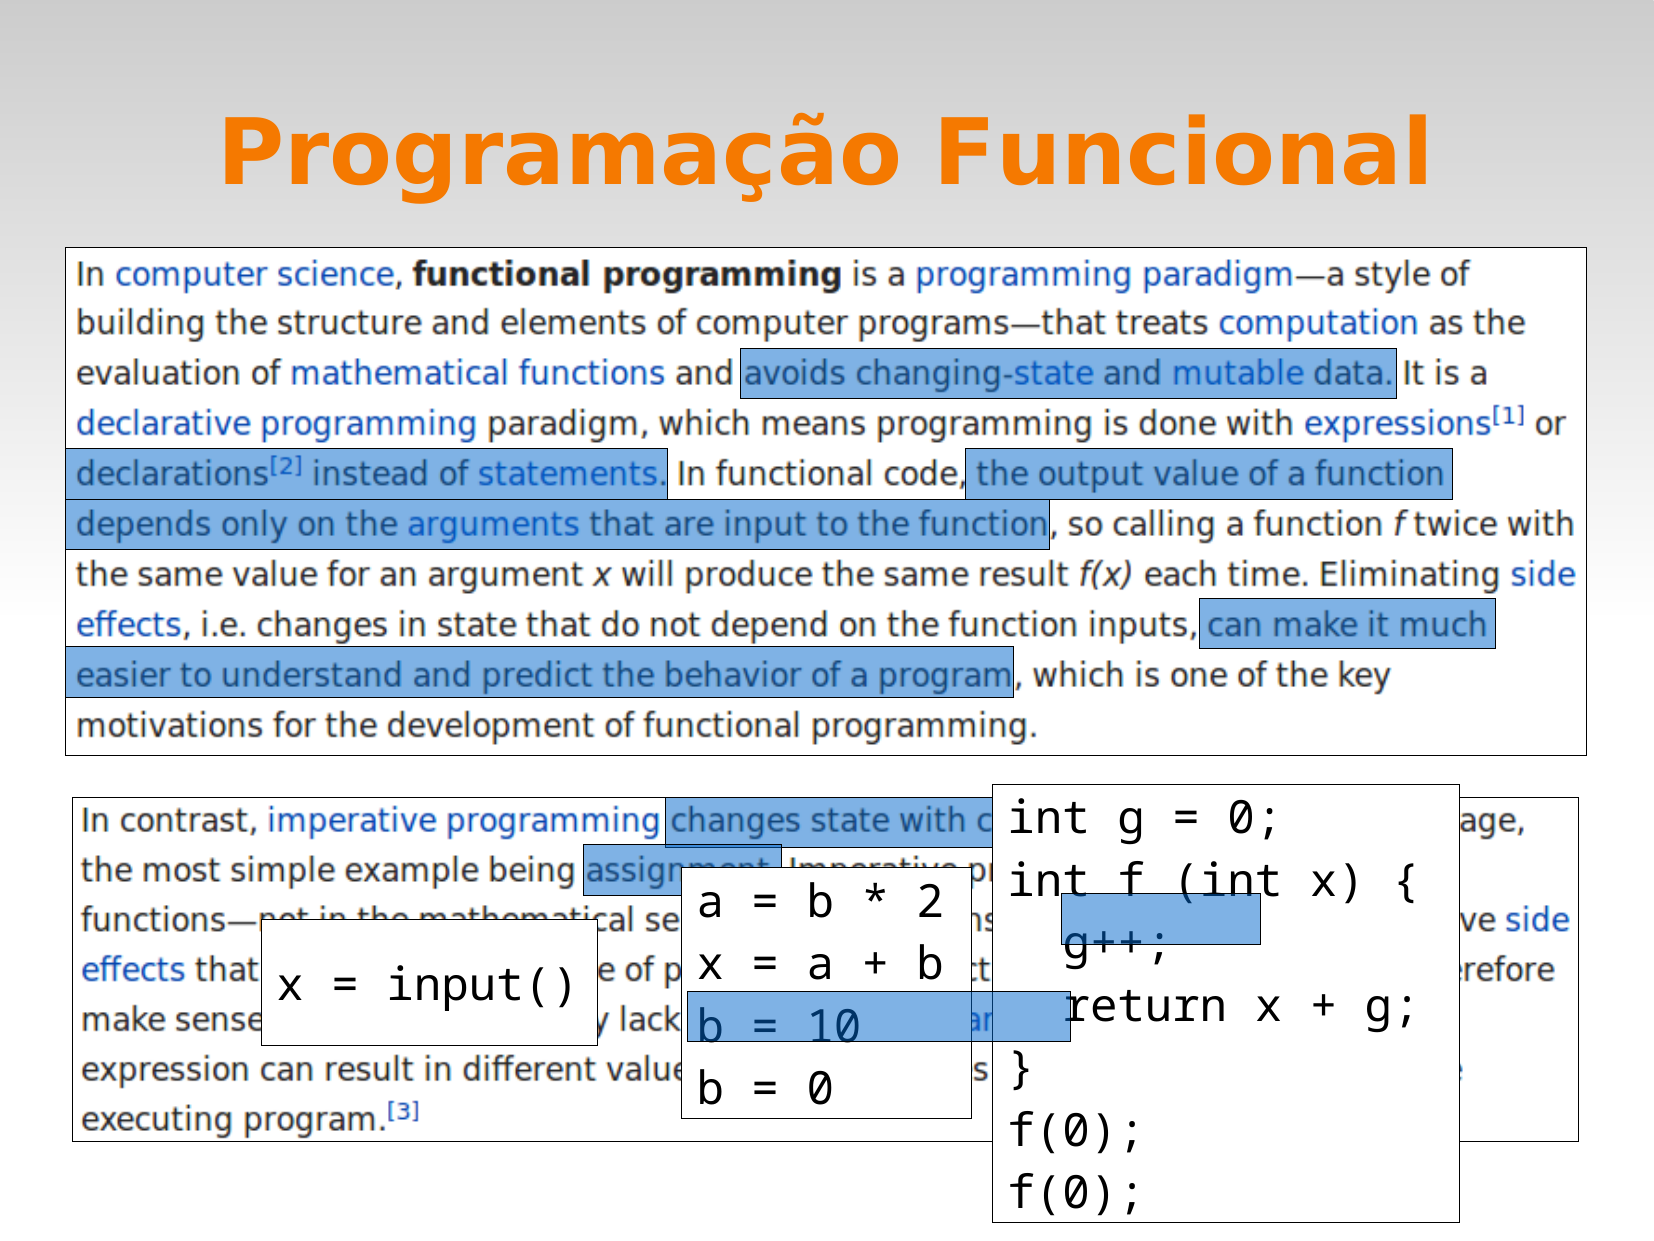

# Programação Funcional
int g = 0;
int f (int x) {
 g++;
 return x + g;
}
f(0);
f(0);
a = b * 2
x = a + b
b = 10
b = 0
x = input()